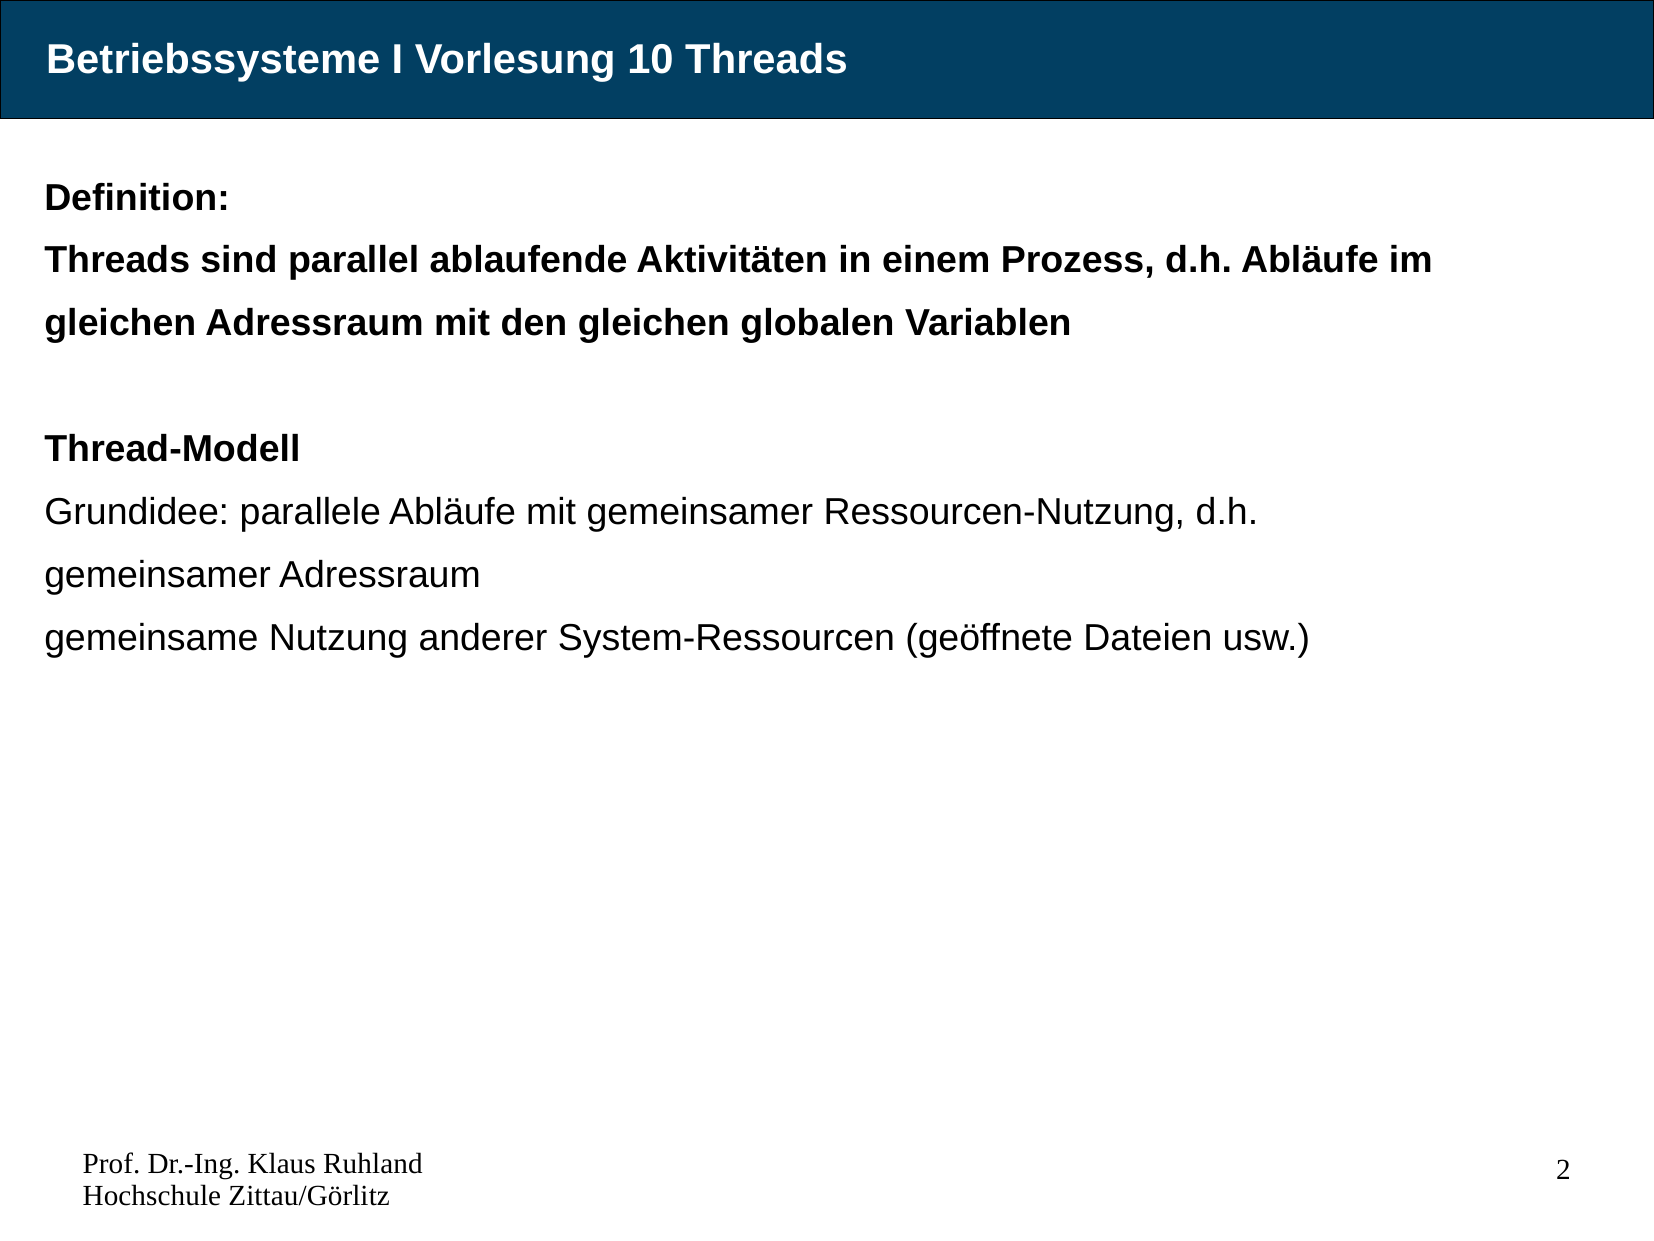

Definition:
Threads sind parallel ablaufende Aktivitäten in einem Prozess, d.h. Abläufe im gleichen Adressraum mit den gleichen globalen Variablen
Thread-Modell
Grundidee: parallele Abläufe mit gemeinsamer Ressourcen-Nutzung, d.h.
gemeinsamer Adressraum
gemeinsame Nutzung anderer System-Ressourcen (geöffnete Dateien usw.)
2